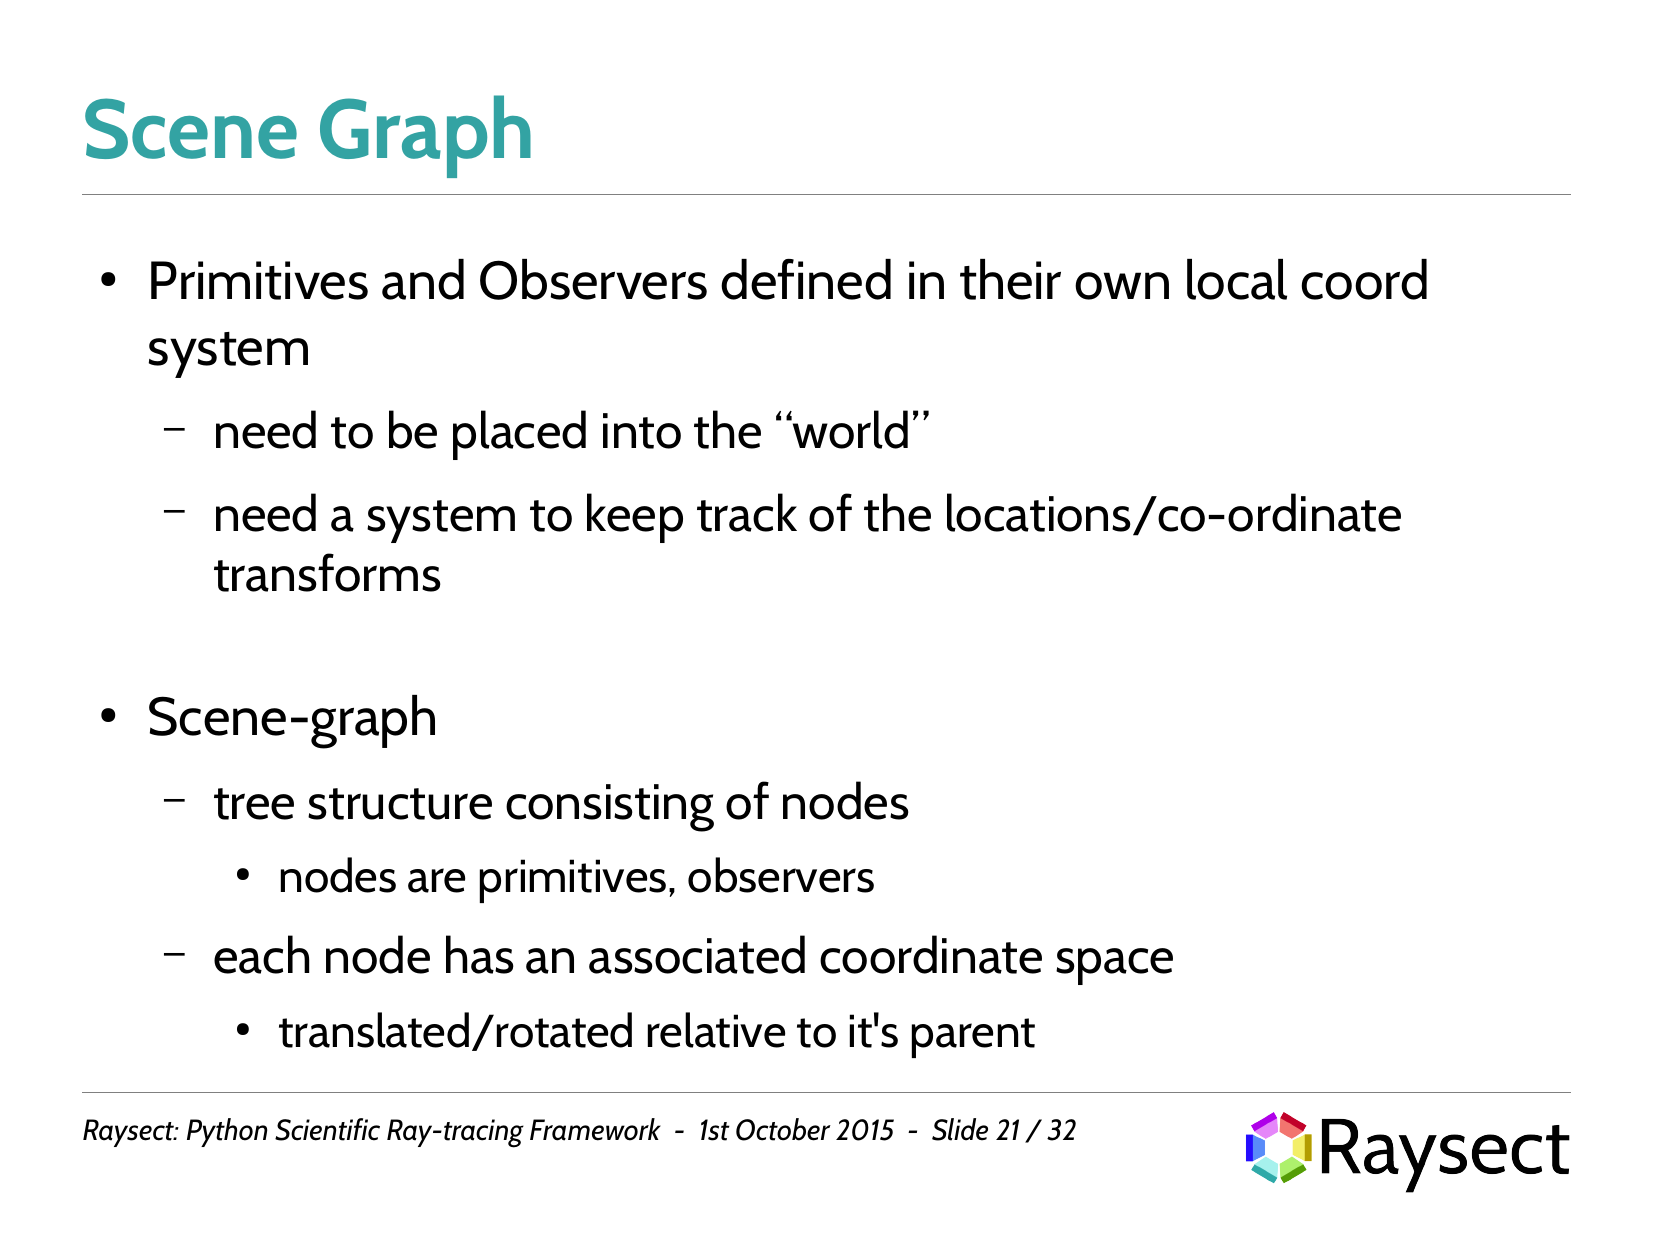

# Scene Graph
Primitives and Observers defined in their own local coord system
need to be placed into the “world”
need a system to keep track of the locations/co-ordinate transforms
Scene-graph
tree structure consisting of nodes
nodes are primitives, observers
each node has an associated coordinate space
translated/rotated relative to it's parent
1st October 2015